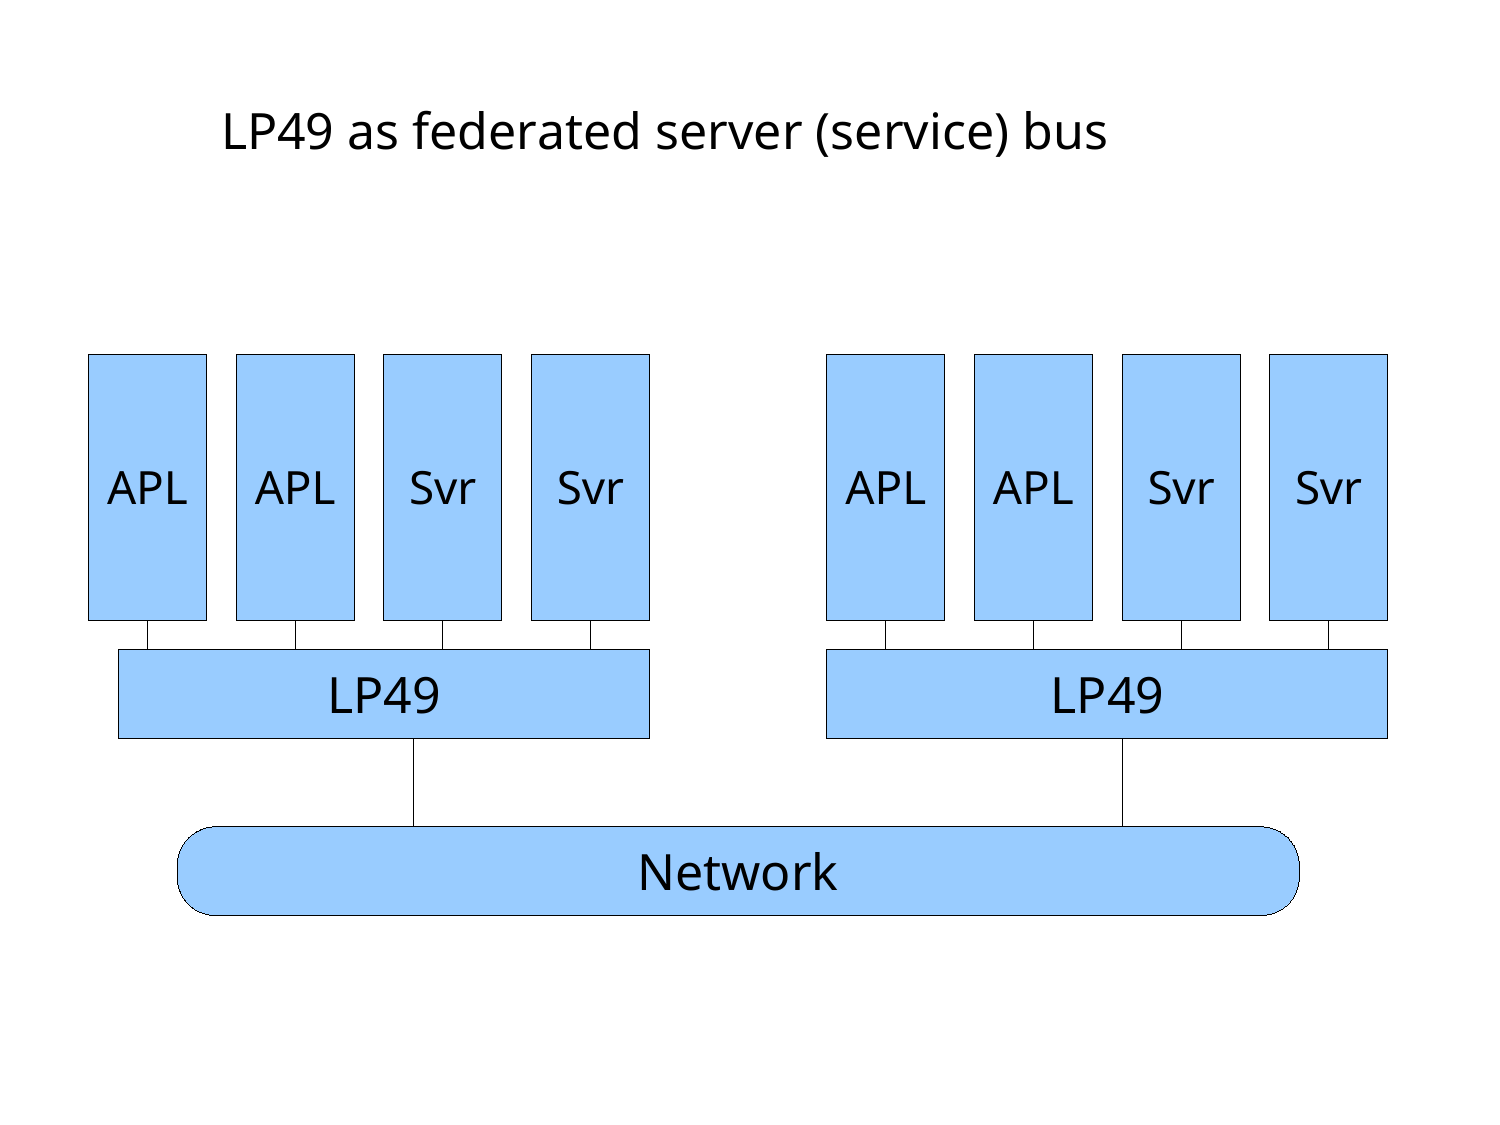

LP49 as federated server (service) bus
APL
APL
Svr
Svr
APL
APL
Svr
Svr
LP49
LP49
Network